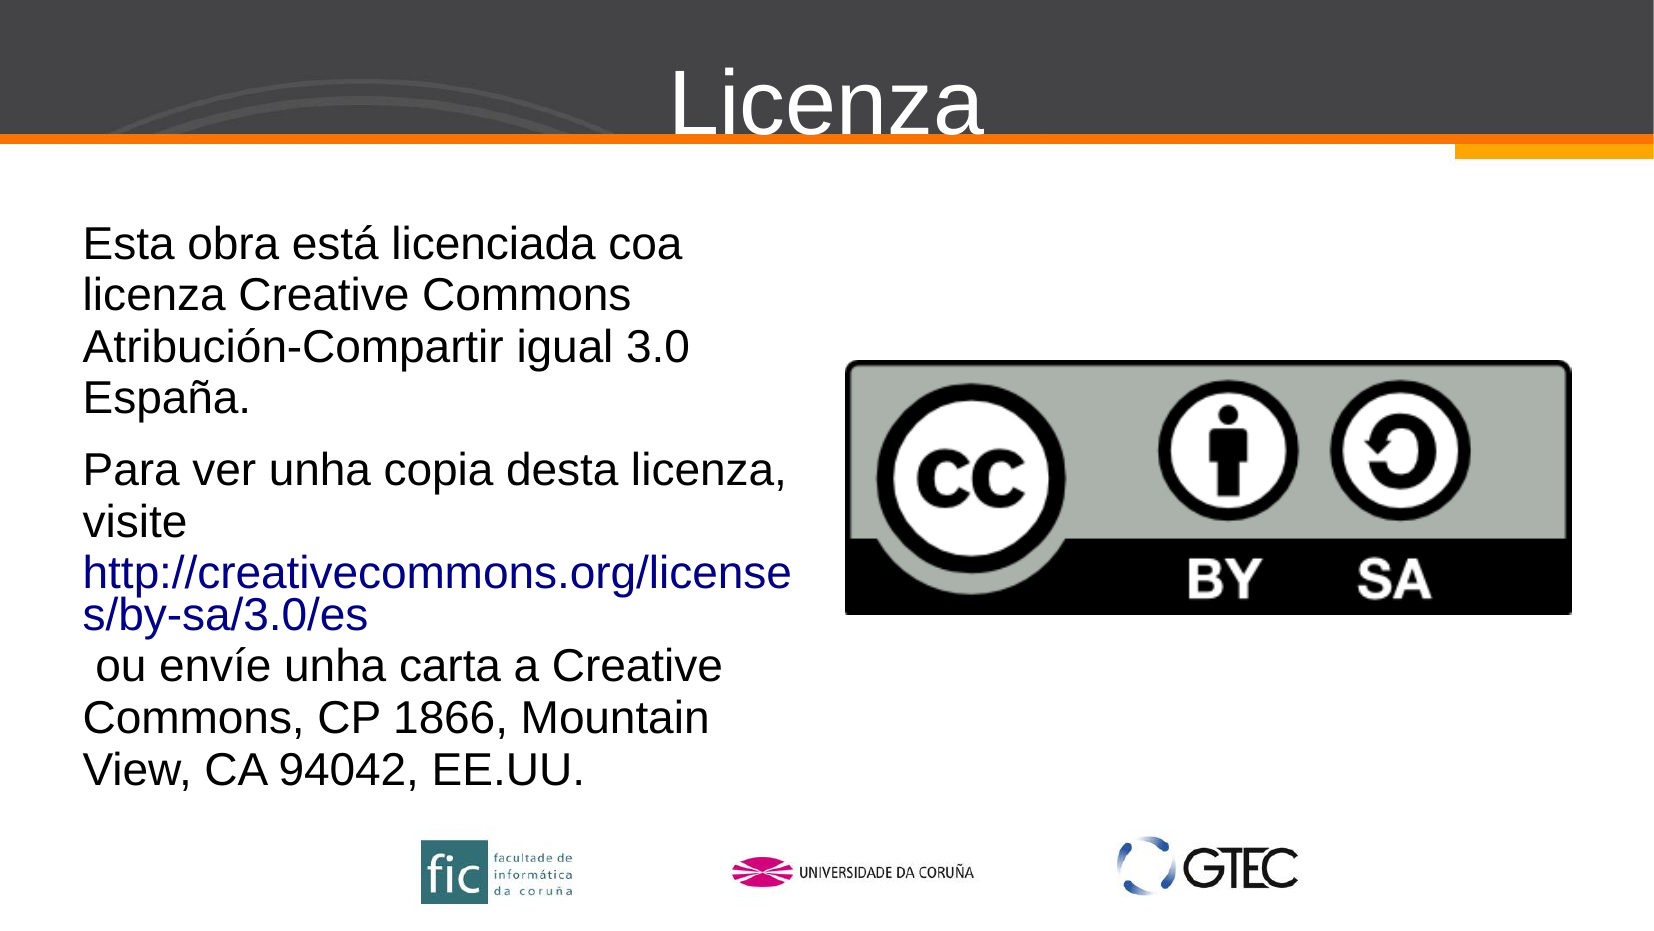

# Licenza
Esta obra está licenciada coa licenza Creative Commons Atribución-Compartir igual 3.0 España.
Para ver unha copia desta licenza, visite http://creativecommons.org/licenses/by-sa/3.0/es ou envíe unha carta a Creative Commons, CP 1866, Mountain View, CA 94042, EE.UU.